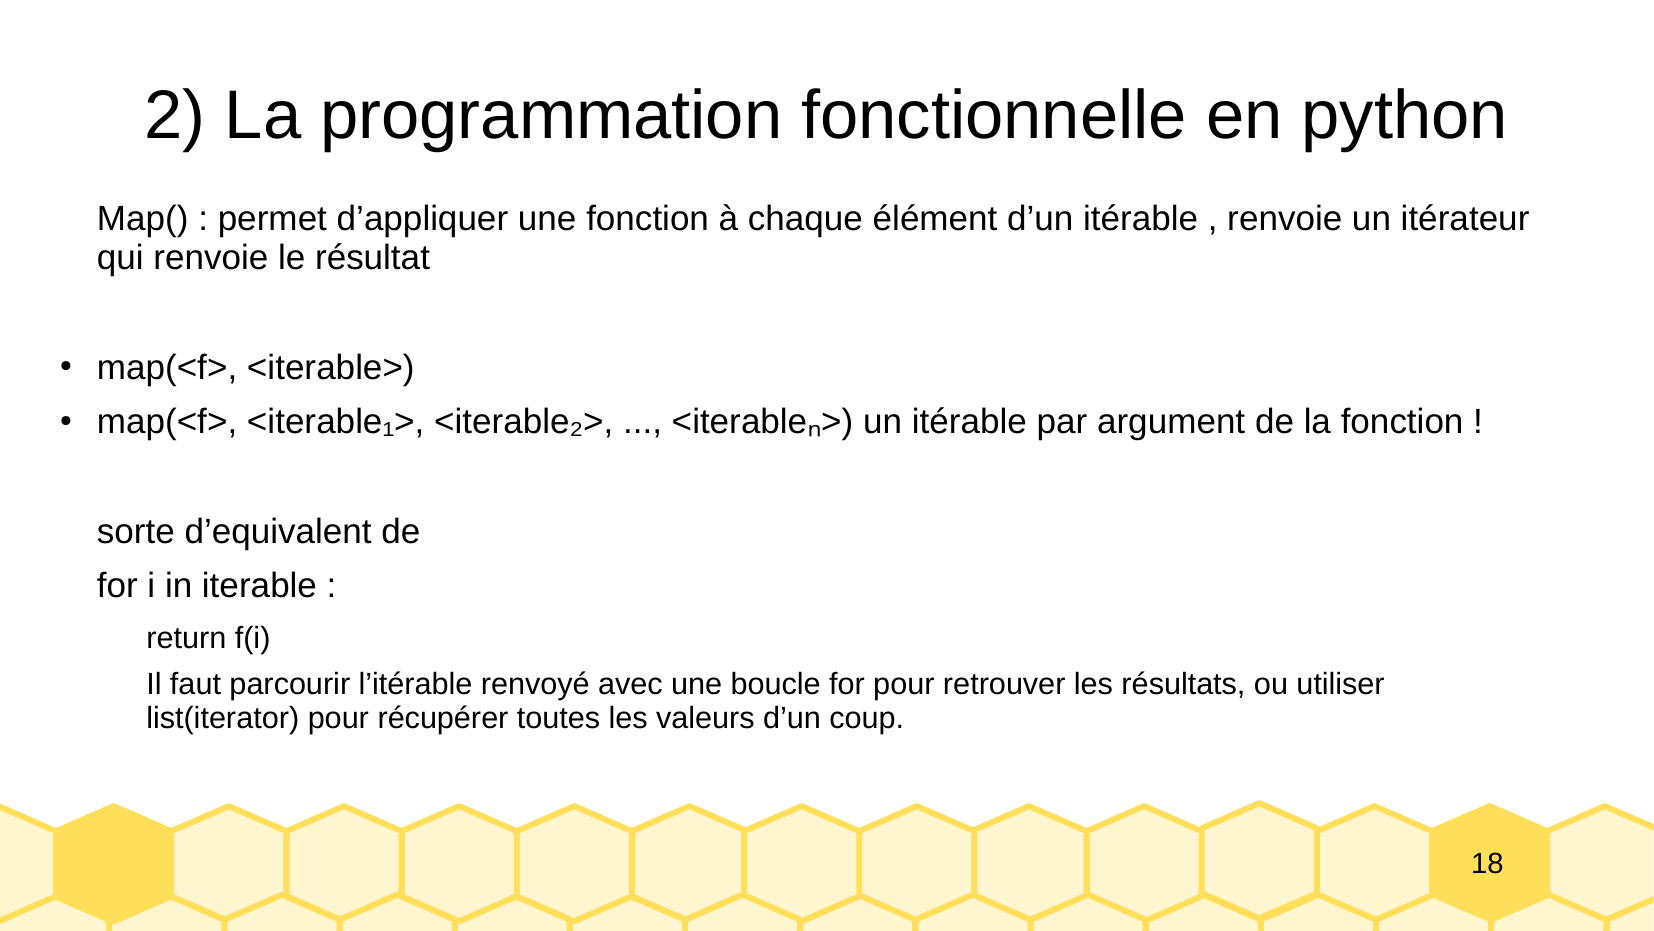

# 2) La programmation fonctionnelle en python
Map() : permet d’appliquer une fonction à chaque élément d’un itérable , renvoie un itérateur qui renvoie le résultat
map(<f>, <iterable>)
map(<f>, <iterable₁>, <iterable₂>, ..., <iterableₙ>) un itérable par argument de la fonction !
sorte d’equivalent de
for i in iterable :
return f(i)
Il faut parcourir l’itérable renvoyé avec une boucle for pour retrouver les résultats, ou utiliser list(iterator) pour récupérer toutes les valeurs d’un coup.